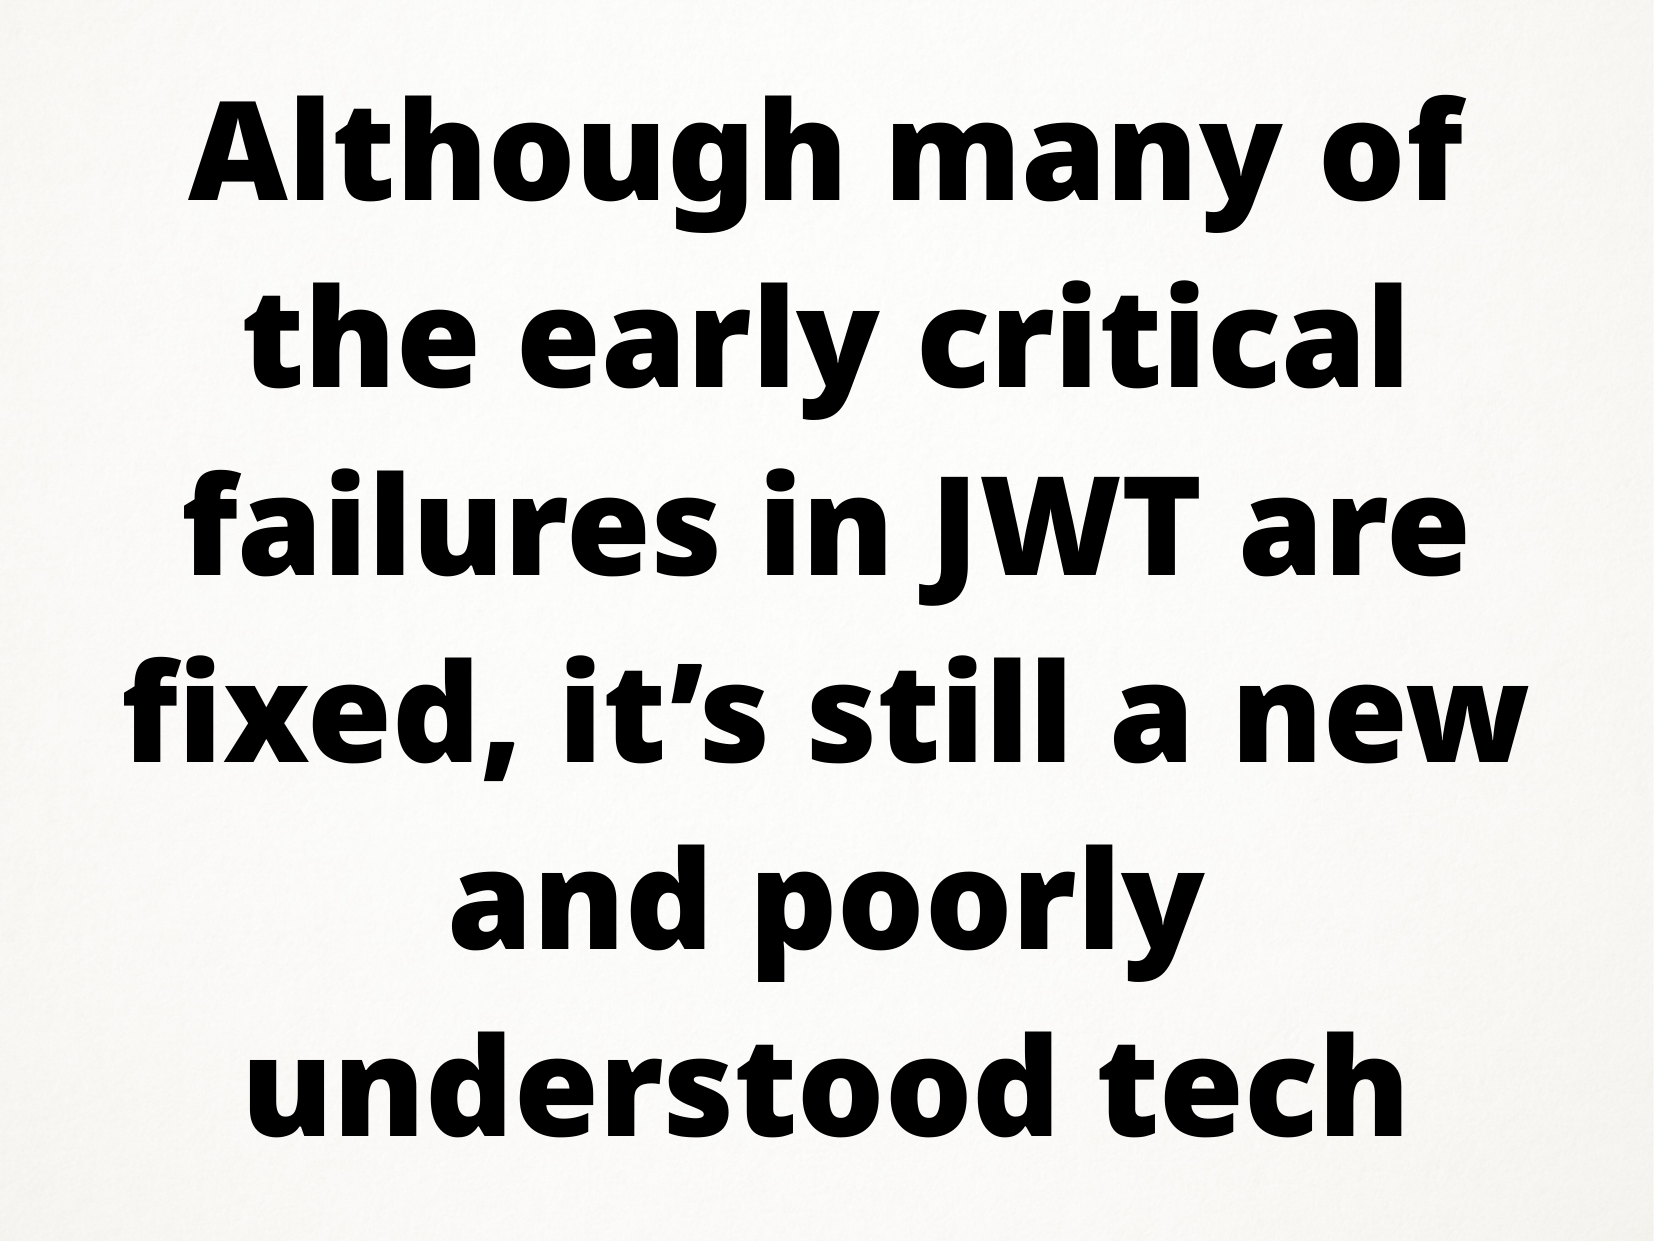

# Although many of the early critical failures in JWT are fixed, it’s still a new and poorly understood tech